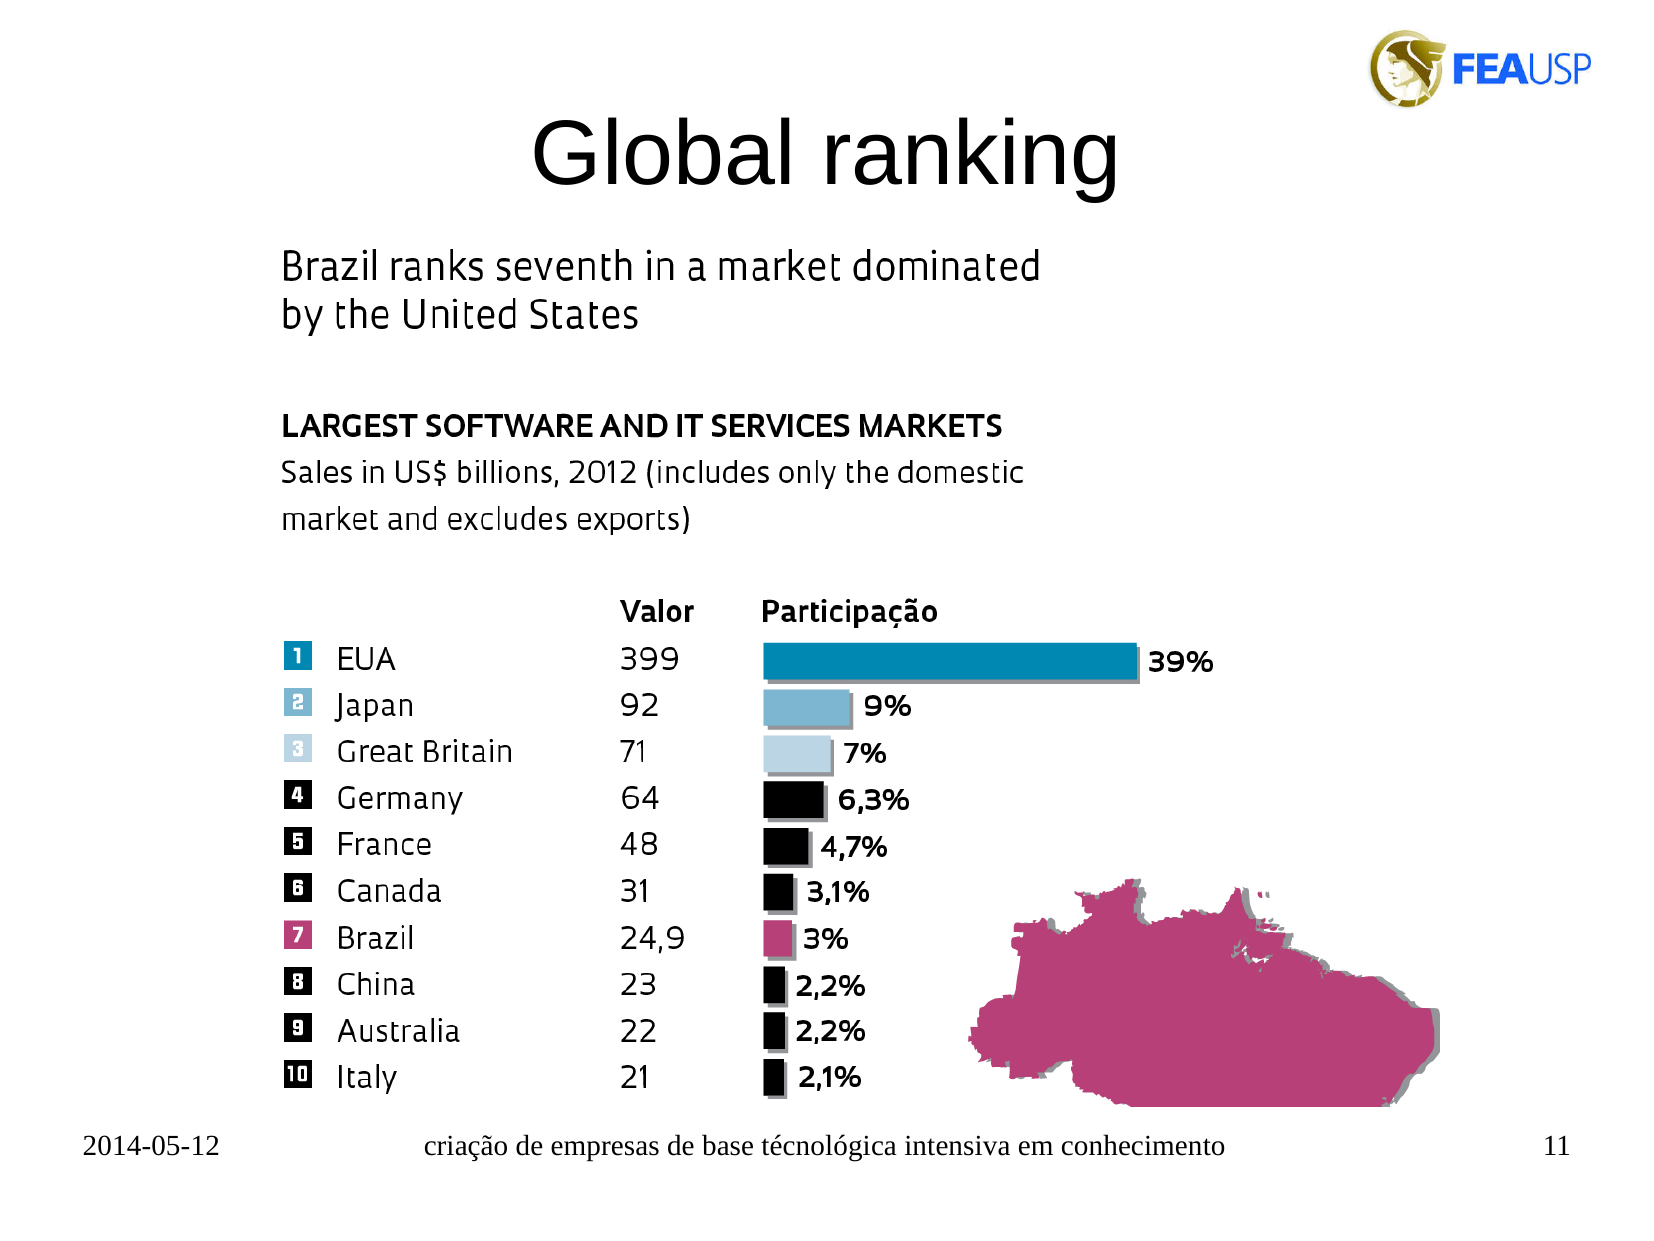

# Global ranking
2014-05-12
criação de empresas de base técnológica intensiva em conhecimento
11